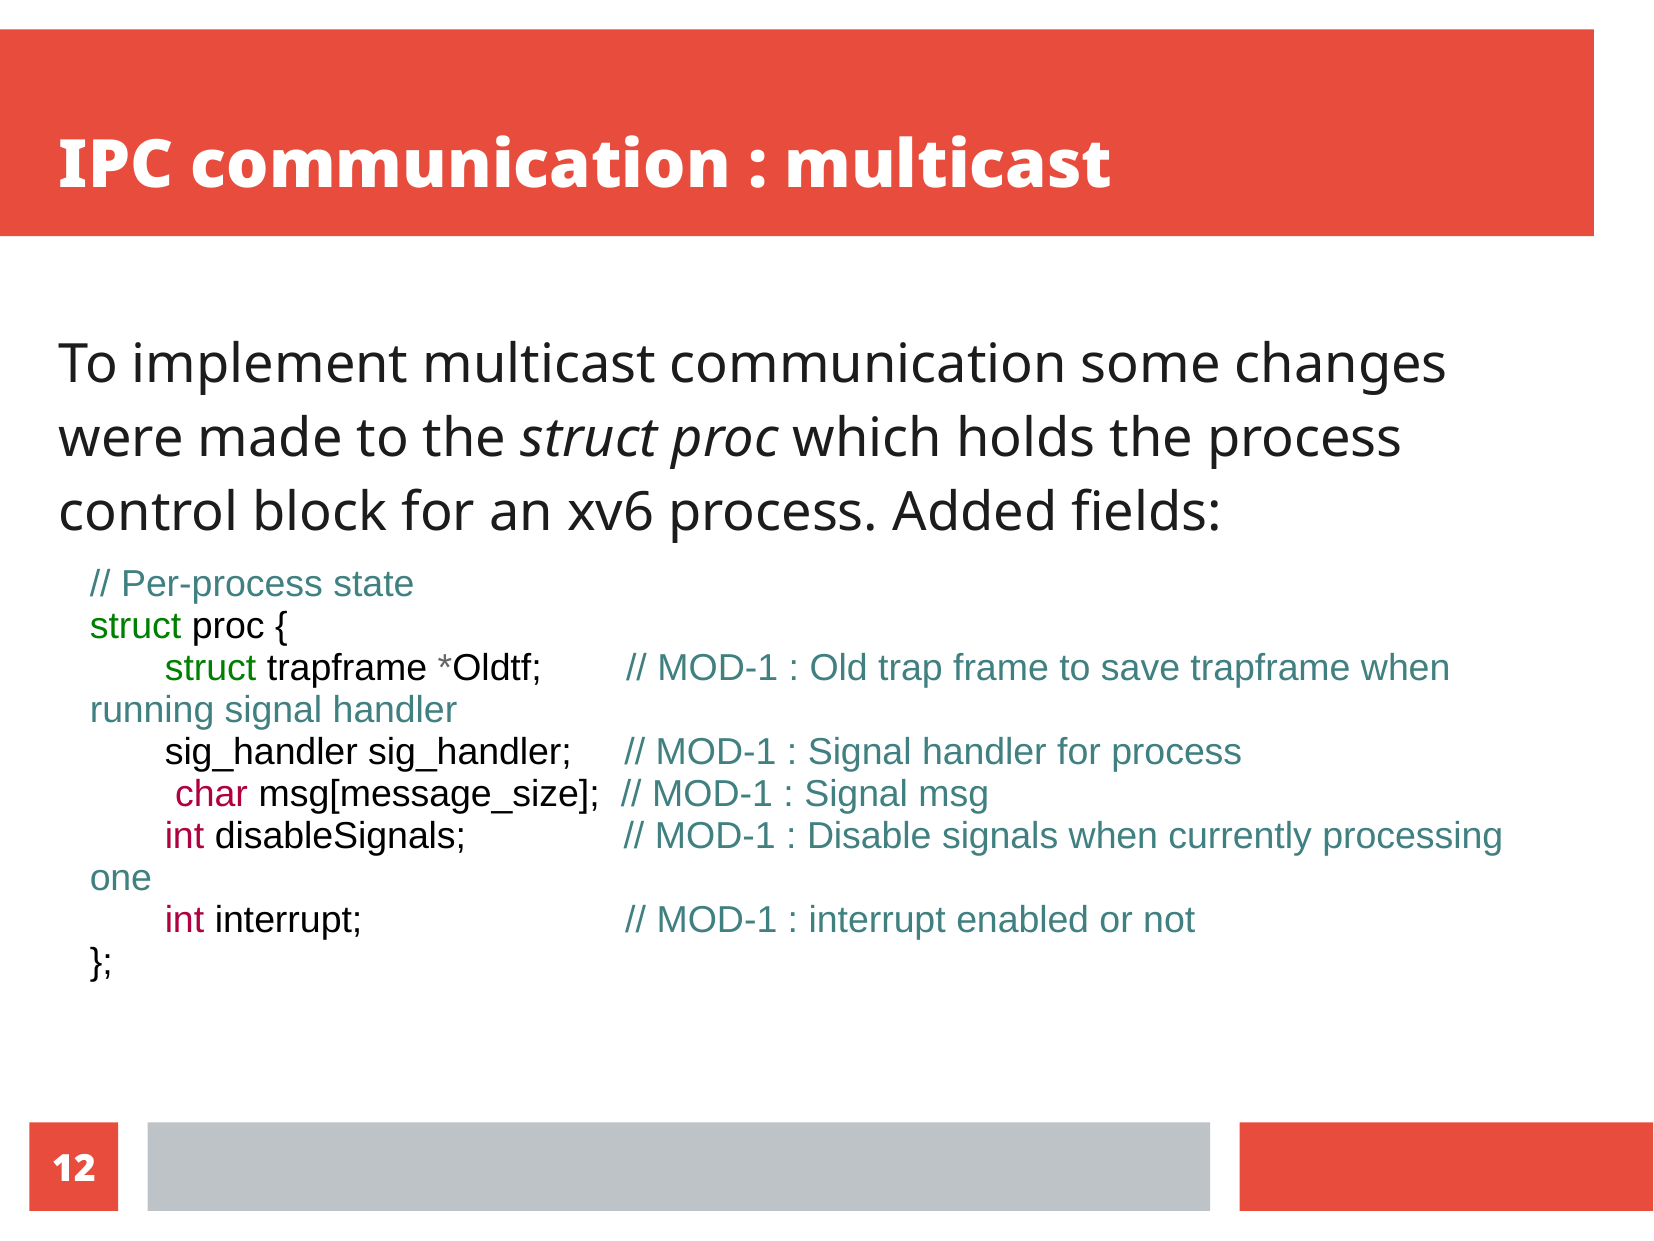

# IPC communication : multicast
To implement multicast communication some changes were made to the struct proc which holds the process control block for an xv6 process. Added fields:
// Per-process state
struct proc {
	struct trapframe *Oldtf; // MOD-1 : Old trap frame to save trapframe when running signal handler
 	sig_handler sig_handler; // MOD-1 : Signal handler for process
 	 char msg[message_size]; // MOD-1 : Signal msg
 	int disableSignals; // MOD-1 : Disable signals when currently processing one
 	int interrupt; 				 // MOD-1 : interrupt enabled or not
};
12